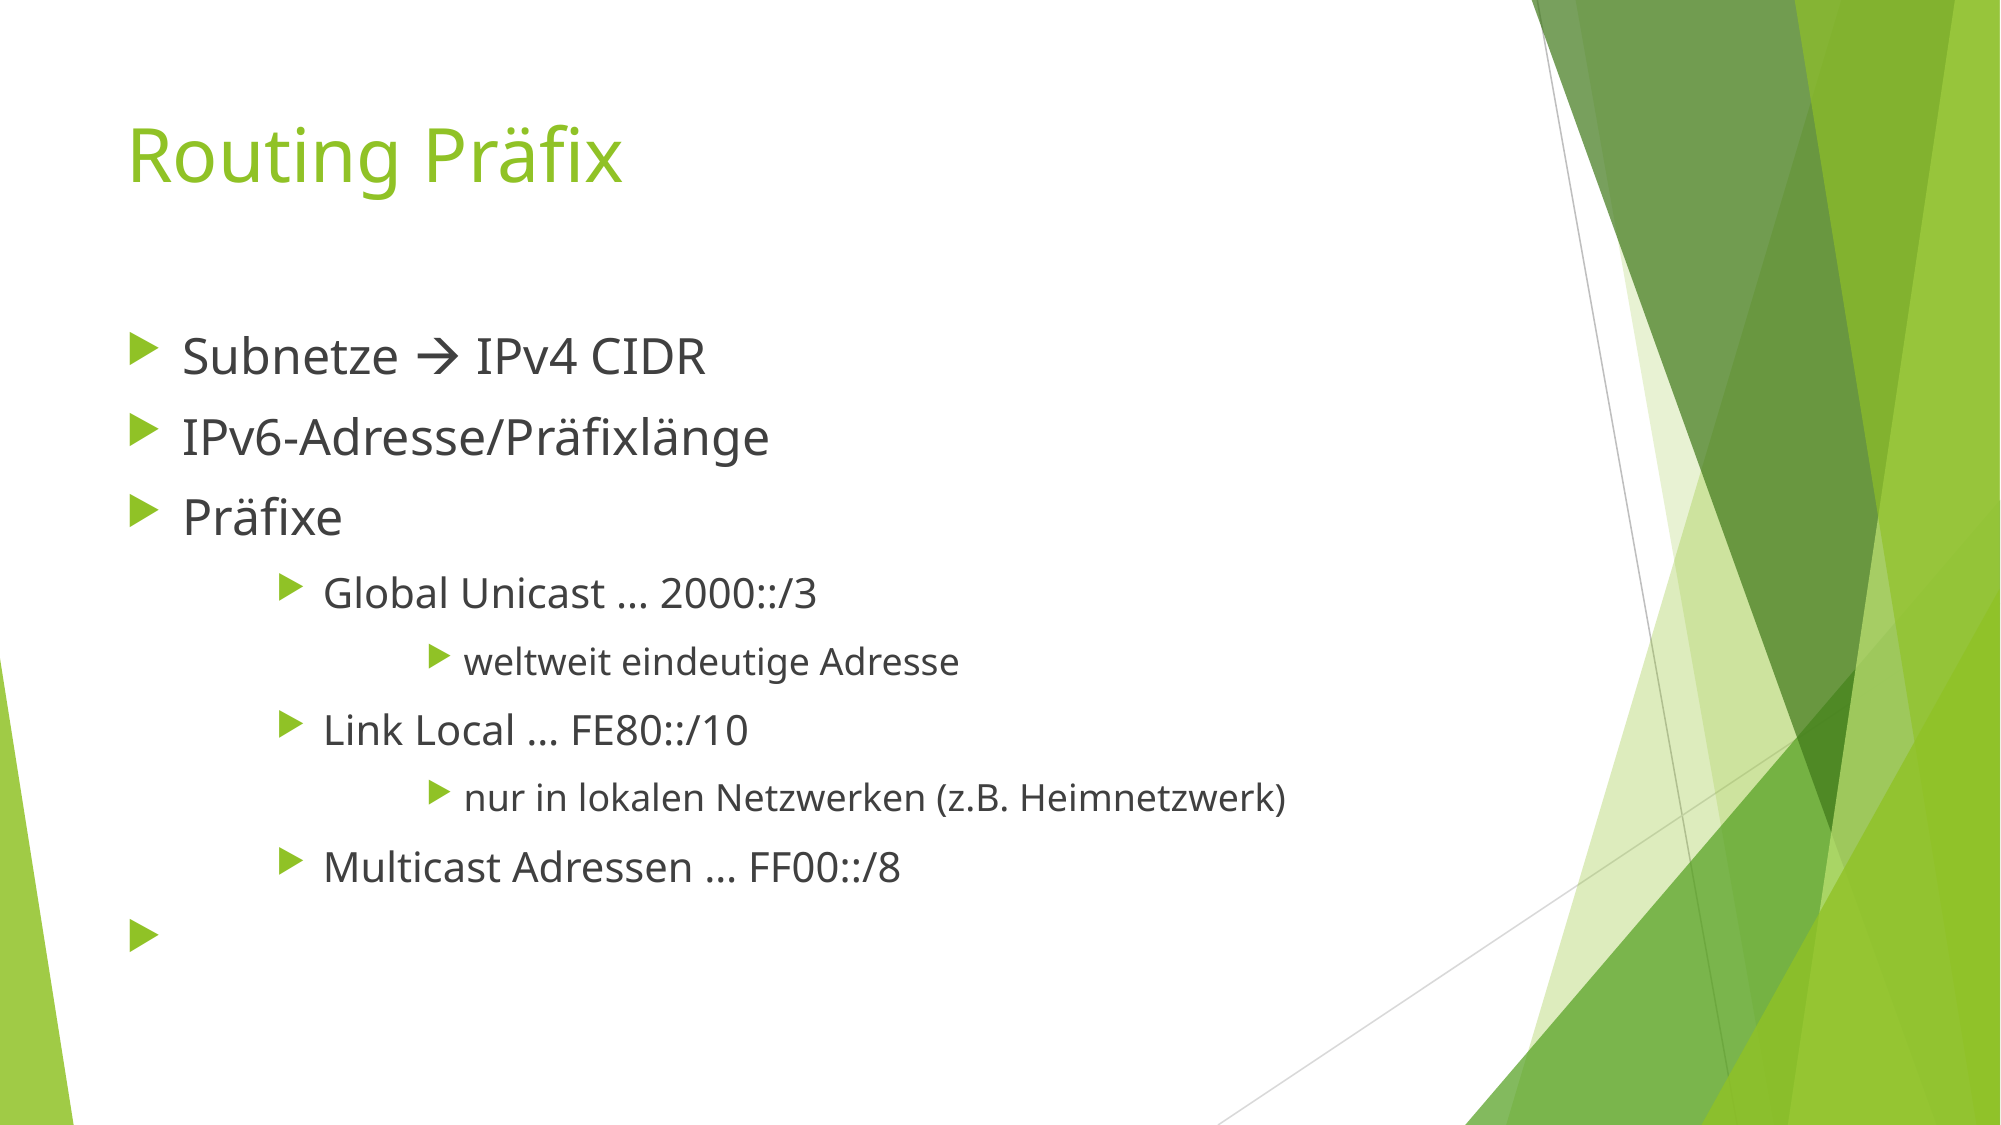

# Routing Präfix
Subnetze  IPv4 CIDR
IPv6-Adresse/Präfixlänge
Präfixe
Global Unicast … 2000::/3
weltweit eindeutige Adresse
Link Local … FE80::/10
nur in lokalen Netzwerken (z.B. Heimnetzwerk)
Multicast Adressen … FF00::/8